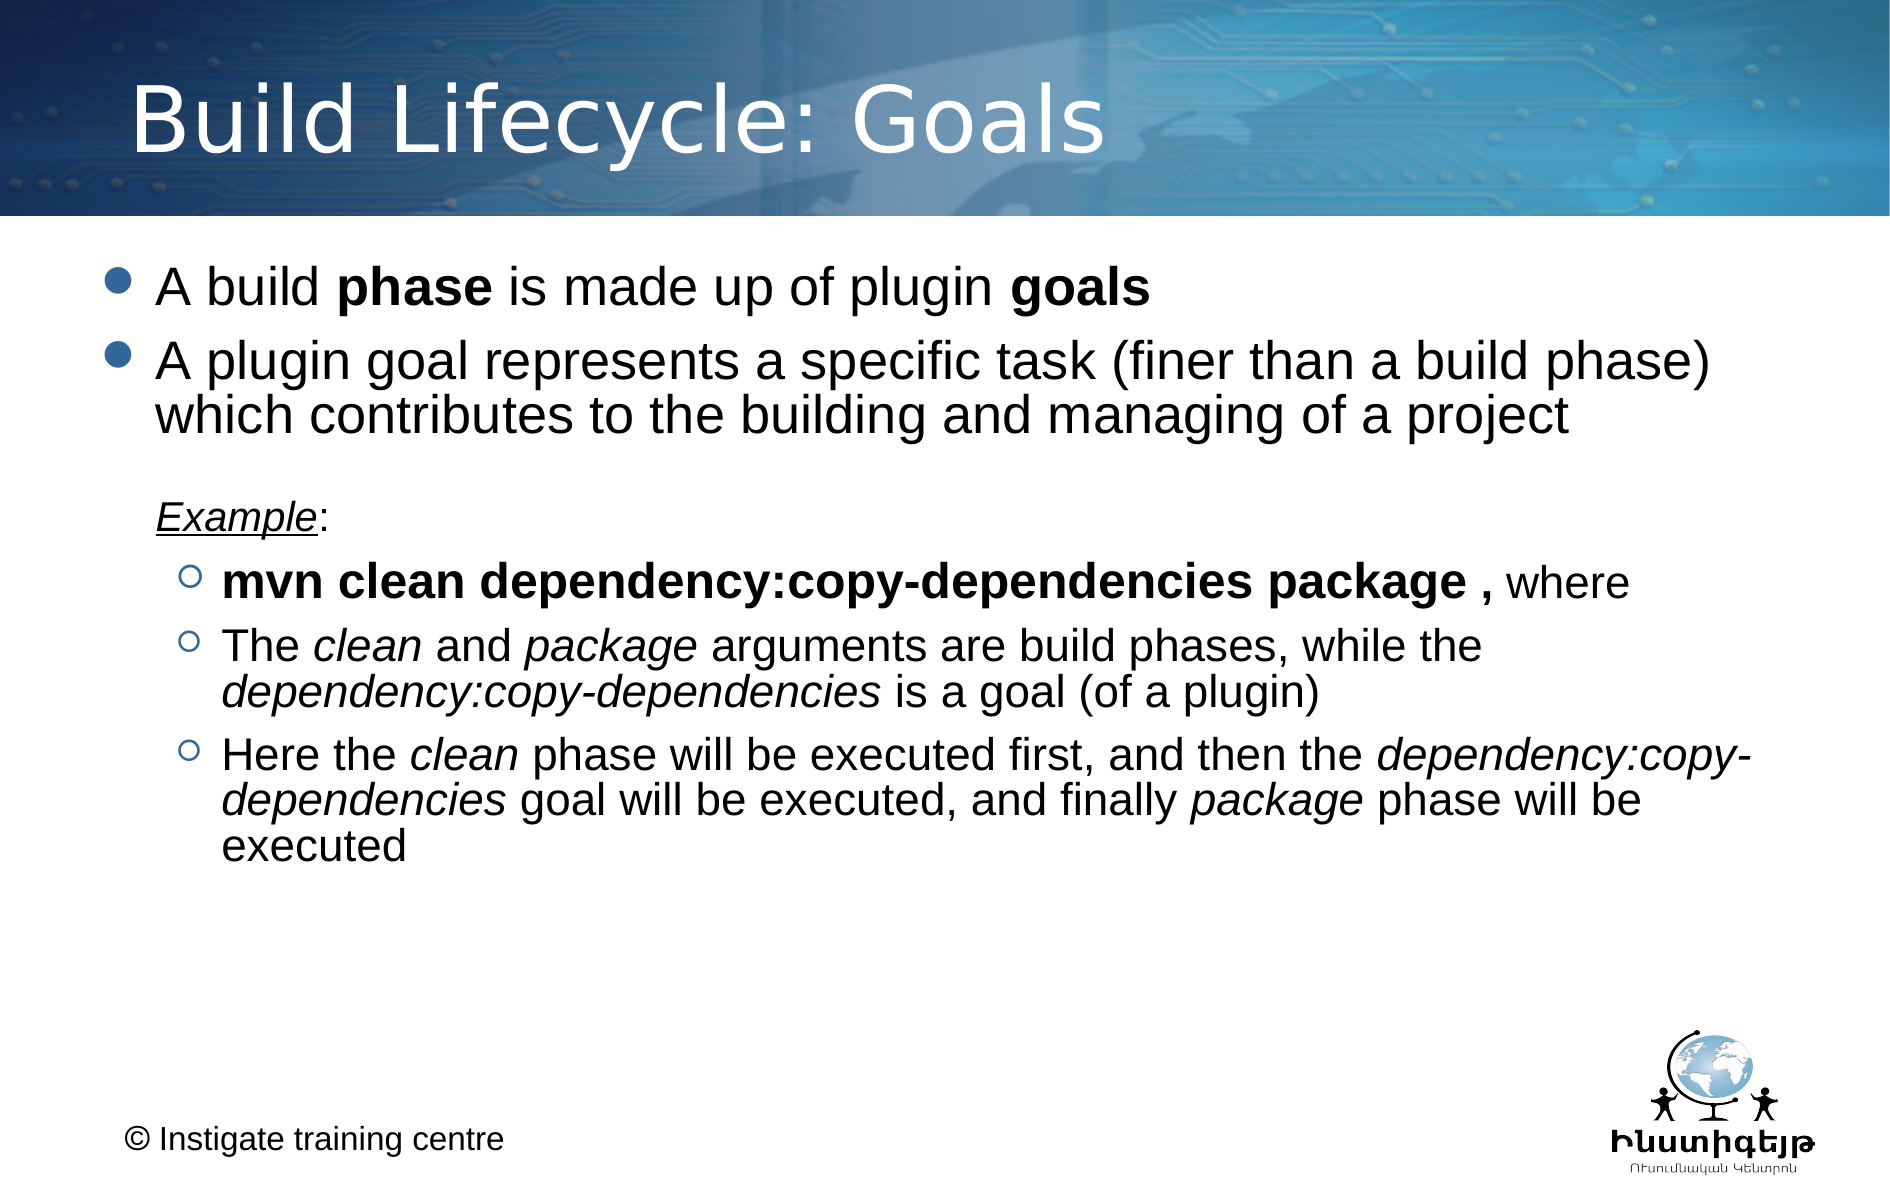

# Build Lifecycle: Goals
A build phase is made up of plugin goals
A plugin goal represents a specific task (finer than a build phase) which contributes to the building and managing of a project
Example:
mvn clean dependency:copy-dependencies package , where
The clean and package arguments are build phases, while the dependency:copy-dependencies is a goal (of a plugin)
Here the clean phase will be executed first, and then the dependency:copy-dependencies goal will be executed, and finally package phase will be executed